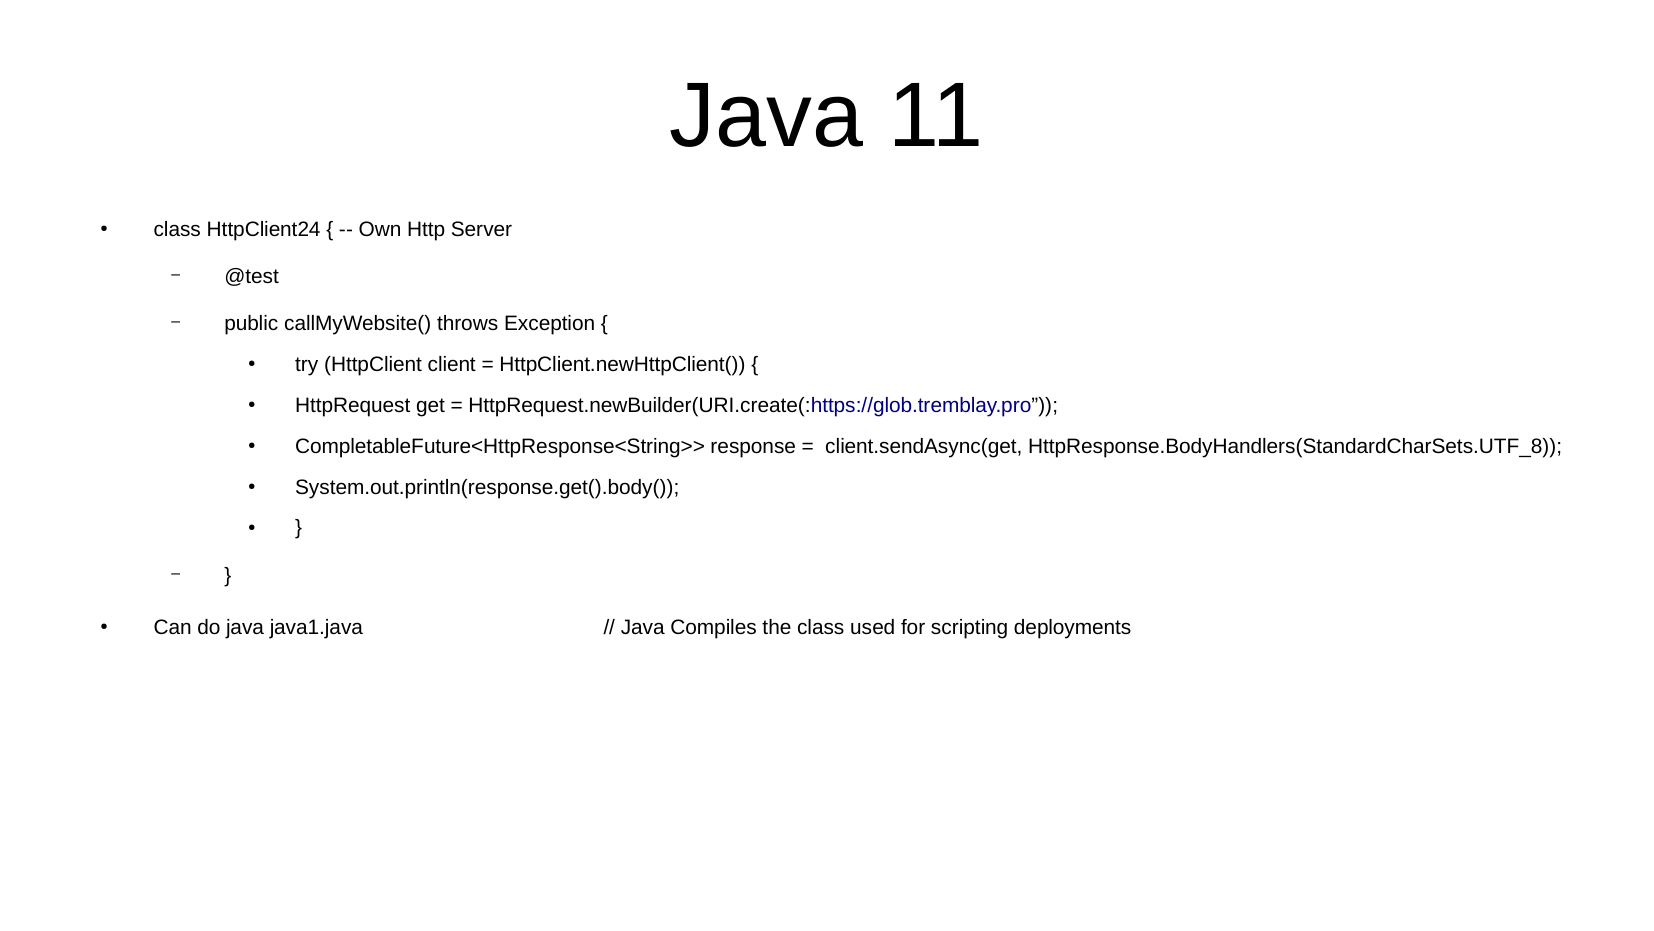

# Java 11
class HttpClient24 { -- Own Http Server
@test
public callMyWebsite() throws Exception {
try (HttpClient client = HttpClient.newHttpClient()) {
HttpRequest get = HttpRequest.newBuilder(URI.create(:https://glob.tremblay.pro”));
CompletableFuture<HttpResponse<String>> response = client.sendAsync(get, HttpResponse.BodyHandlers(StandardCharSets.UTF_8));
System.out.println(response.get().body());
}
}
Can do java java1.java				// Java Compiles the class used for scripting deployments